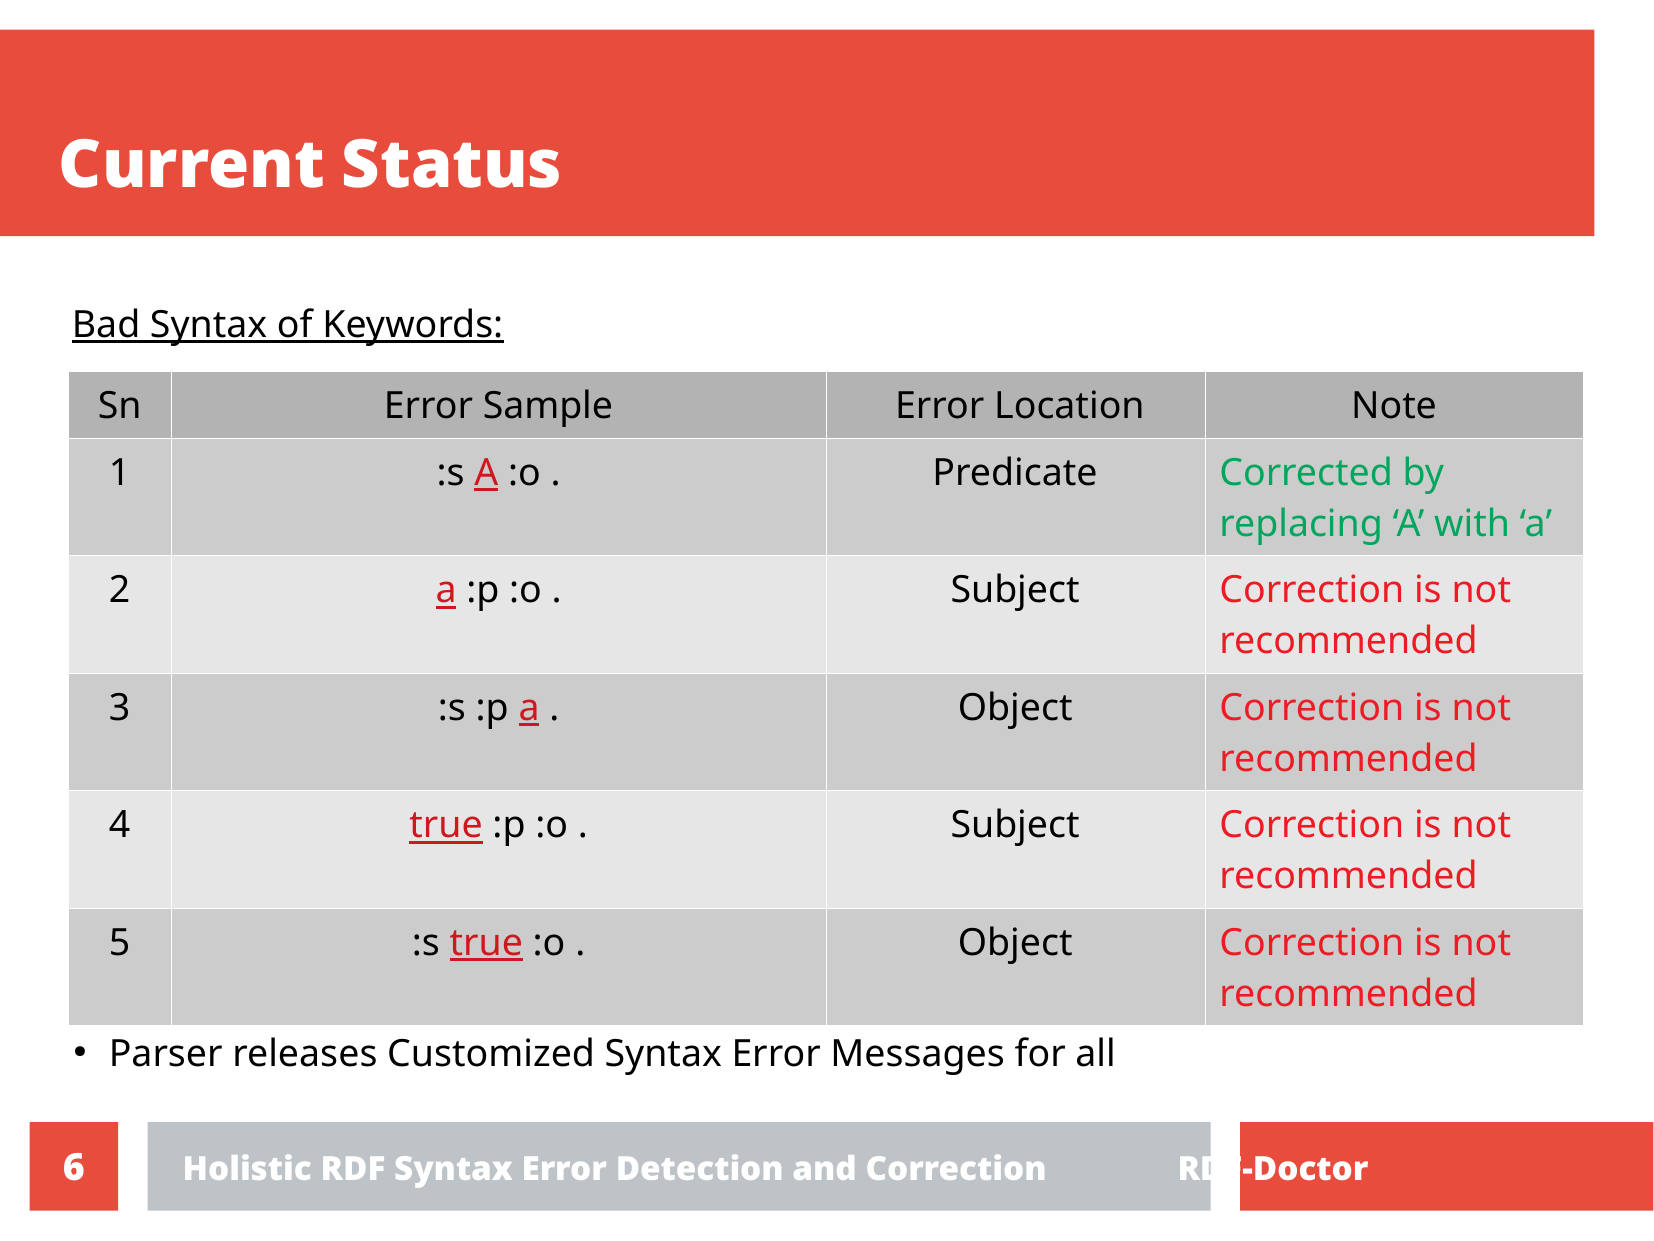

# Current Status
Bad Syntax of Keywords:
| Sn | Error Sample | Error Location | Note |
| --- | --- | --- | --- |
| 1 | :s A :o . | Predicate | Corrected by replacing ‘A’ with ‘a’ |
| 2 | a :p :o . | Subject | Correction is not recommended |
| 3 | :s :p a . | Object | Correction is not recommended |
| 4 | true :p :o . | Subject | Correction is not recommended |
| 5 | :s true :o . | Object | Correction is not recommended |
Parser releases Customized Syntax Error Messages for all
6
Holistic RDF Syntax Error Detection and Correction RDF-Doctor